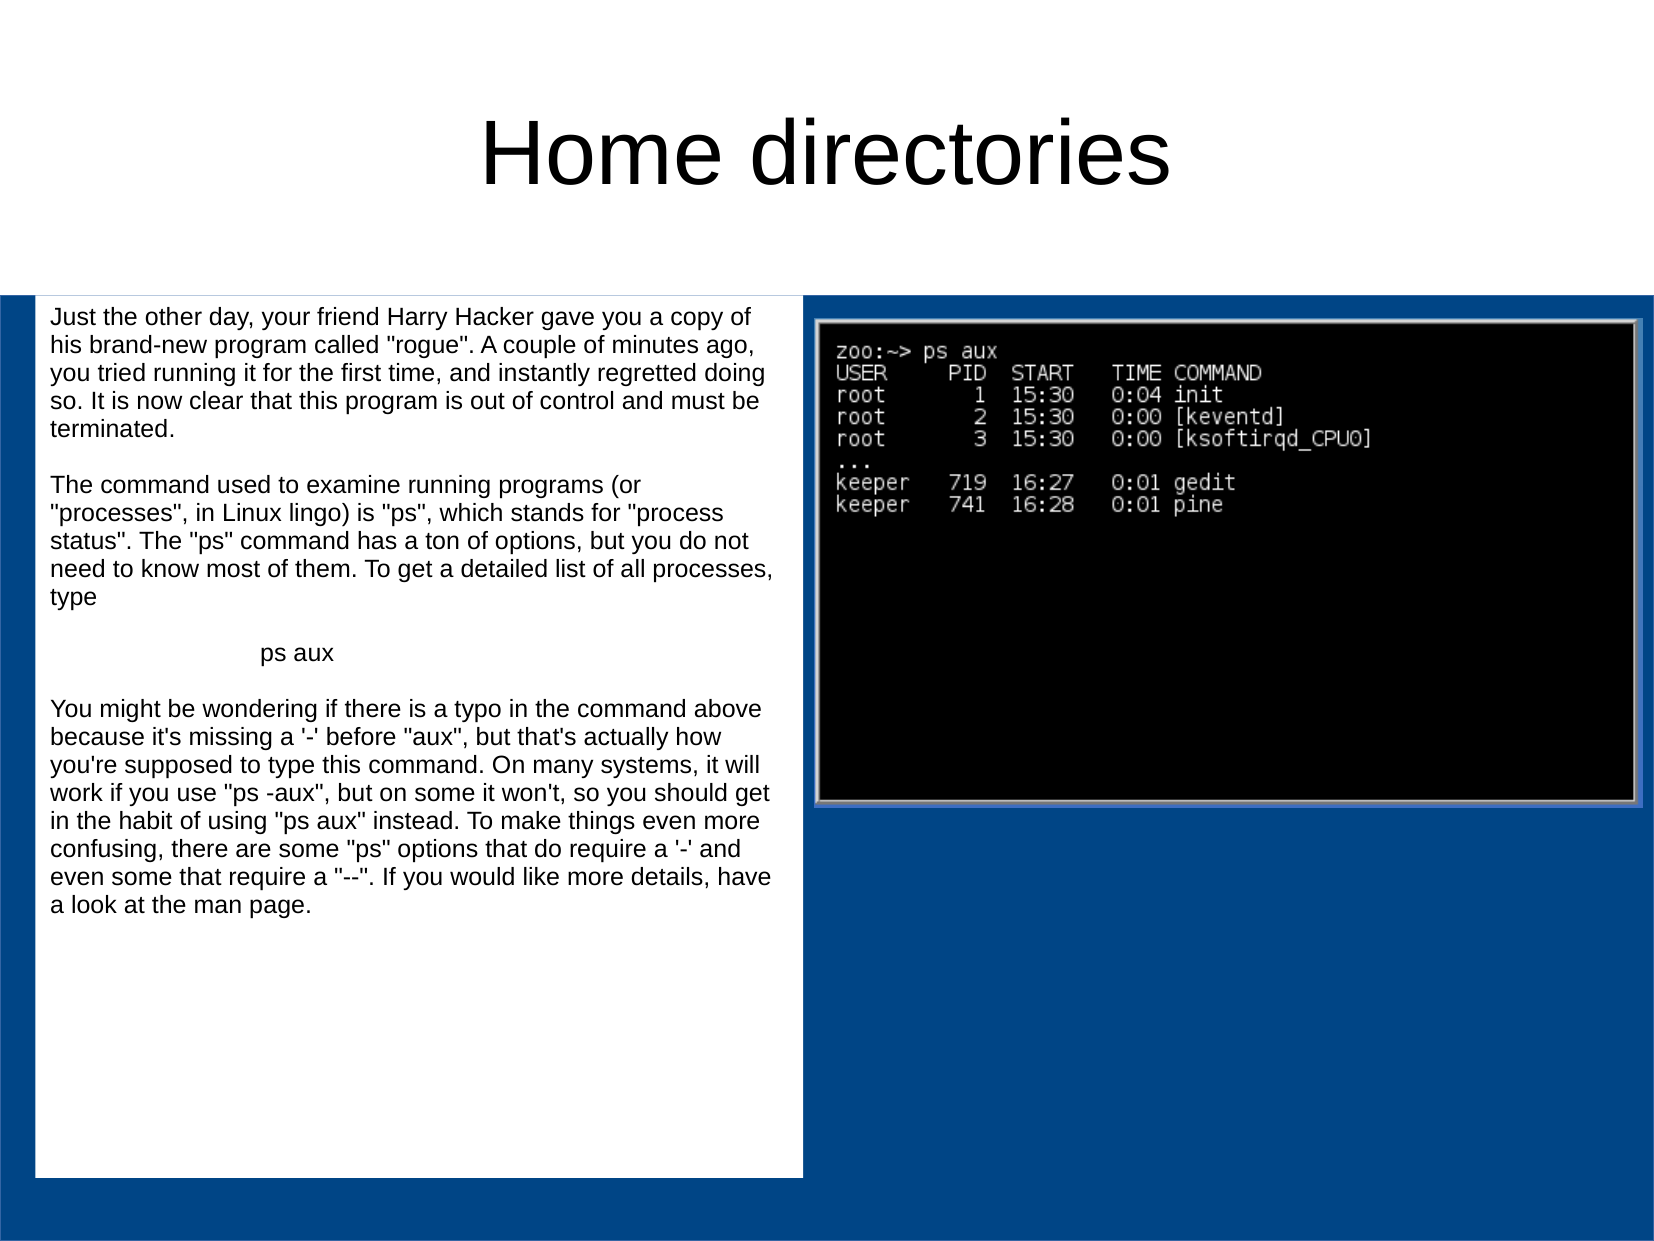

# Home directories
Just the other day, your friend Harry Hacker gave you a copy of his brand-new program called "rogue". A couple of minutes ago, you tried running it for the first time, and instantly regretted doing so. It is now clear that this program is out of control and must be terminated.
The command used to examine running programs (or "processes", in Linux lingo) is "ps", which stands for "process status". The "ps" command has a ton of options, but you do not need to know most of them. To get a detailed list of all processes, type
 ps aux
You might be wondering if there is a typo in the command above because it's missing a '-' before "aux", but that's actually how you're supposed to type this command. On many systems, it will work if you use "ps -aux", but on some it won't, so you should get in the habit of using "ps aux" instead. To make things even more confusing, there are some "ps" options that do require a '-' and even some that require a "--". If you would like more details, have a look at the man page.